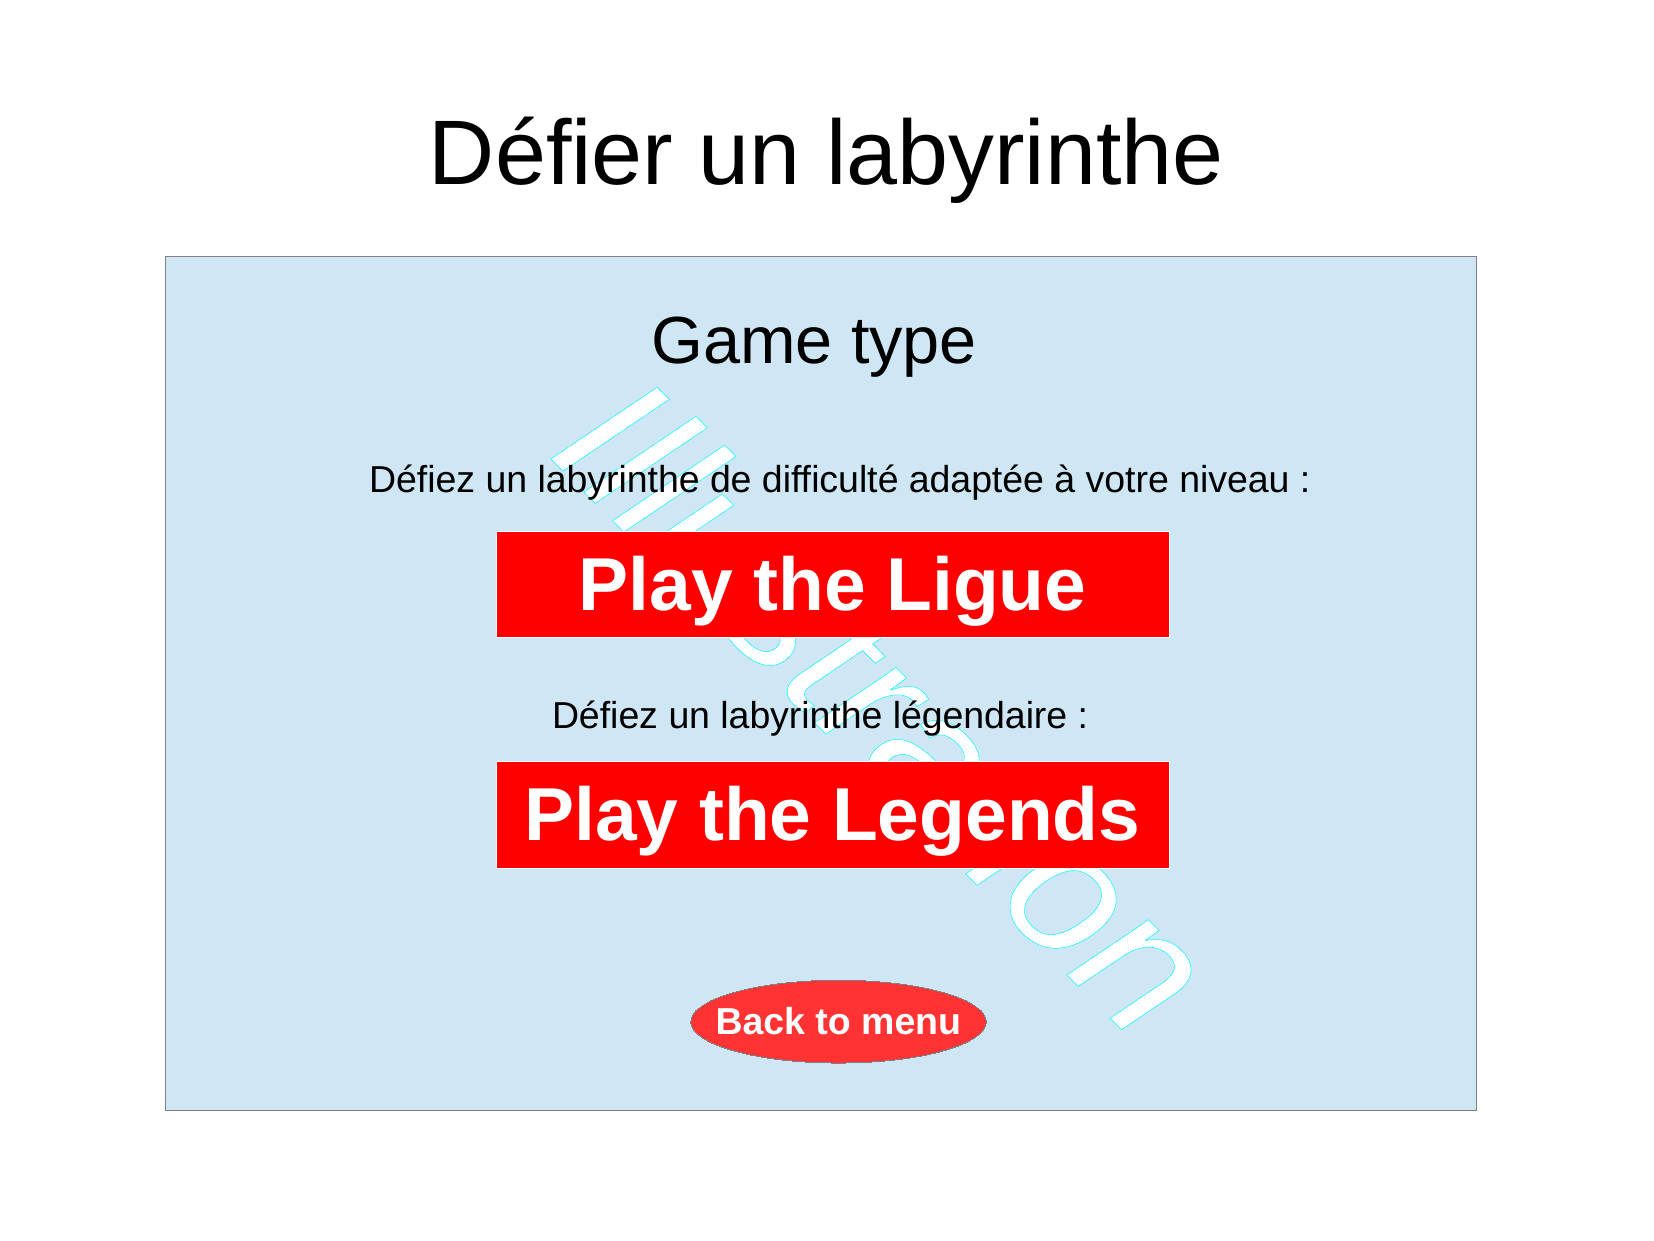

# Défier un labyrinthe
Game type
Défiez un labyrinthe de difficulté adaptée à votre niveau :
Play the Ligue
Illustration
Défiez un labyrinthe légendaire :
Play the Legends
Back to menu